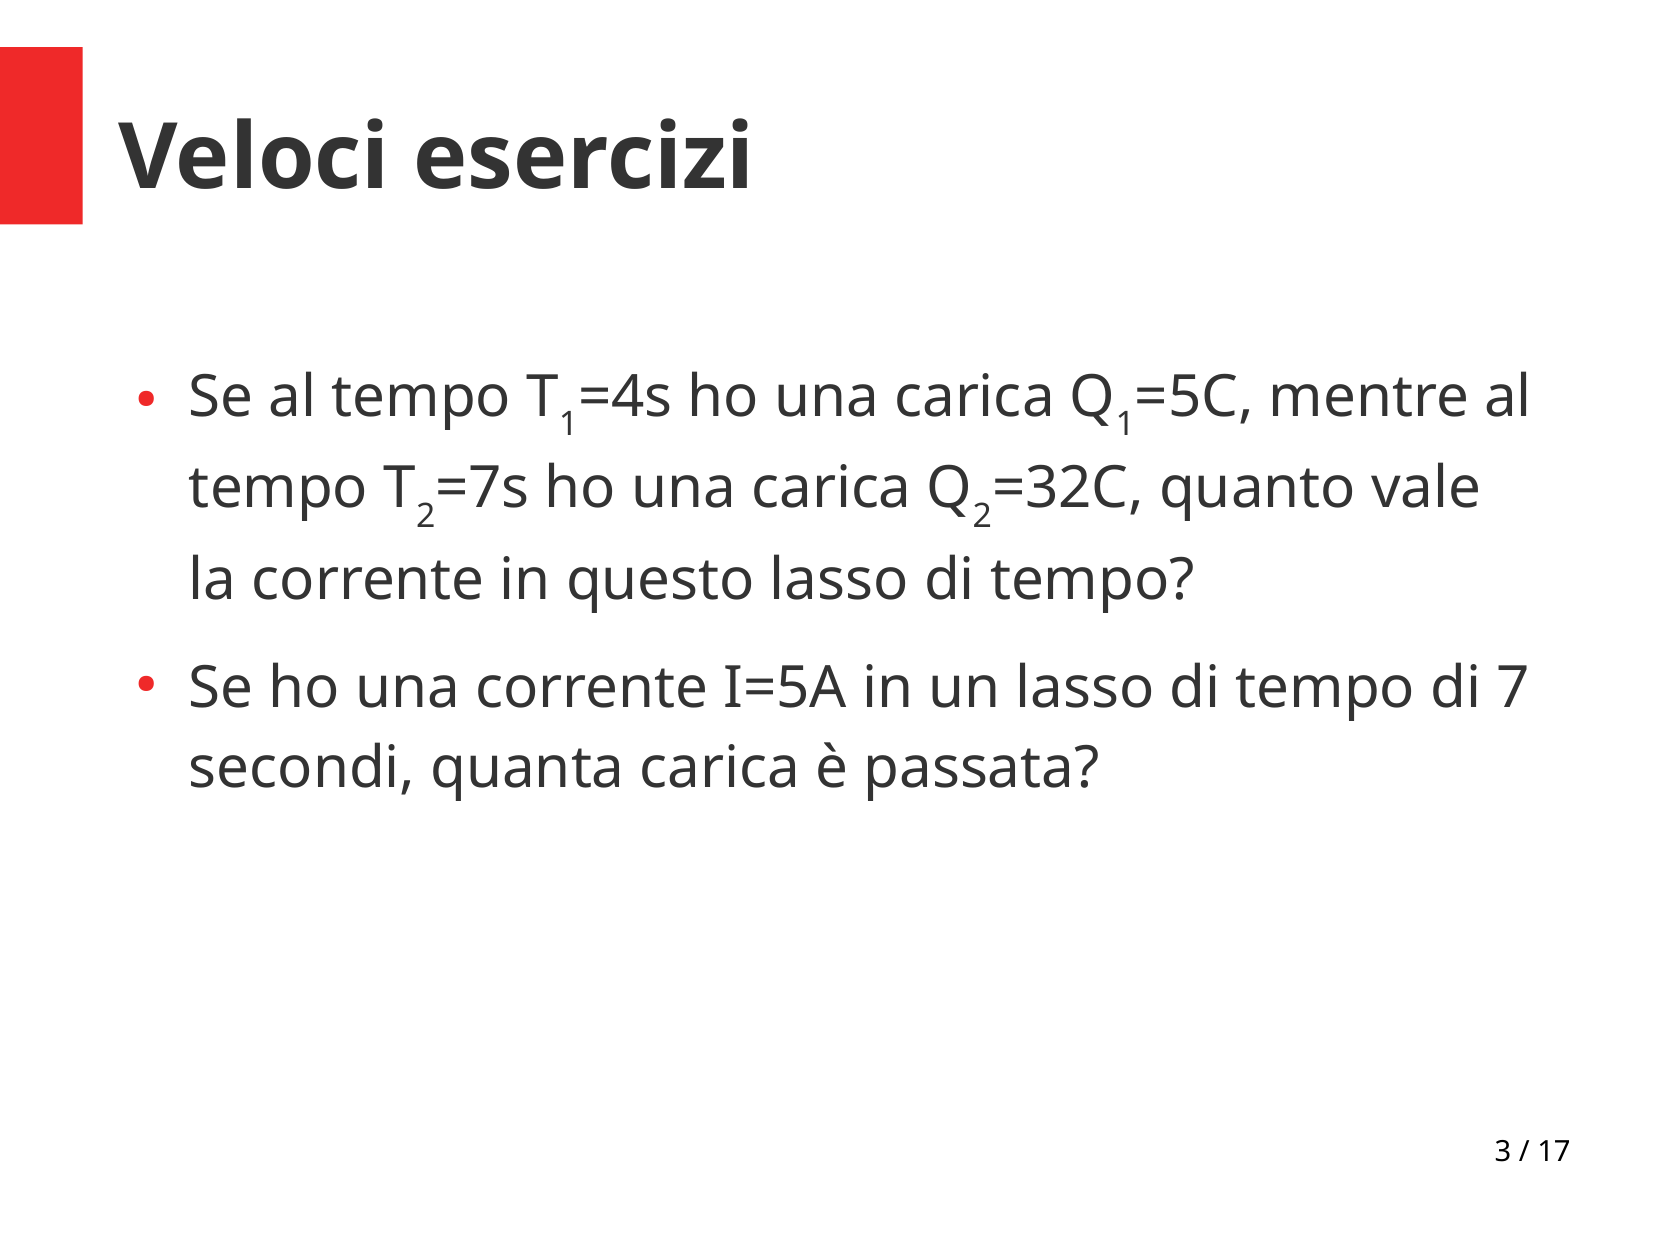

# Veloci esercizi
Se al tempo T1=4s ho una carica Q1=5C, mentre al tempo T2=7s ho una carica Q2=32C, quanto vale la corrente in questo lasso di tempo?
Se ho una corrente I=5A in un lasso di tempo di 7 secondi, quanta carica è passata?
3